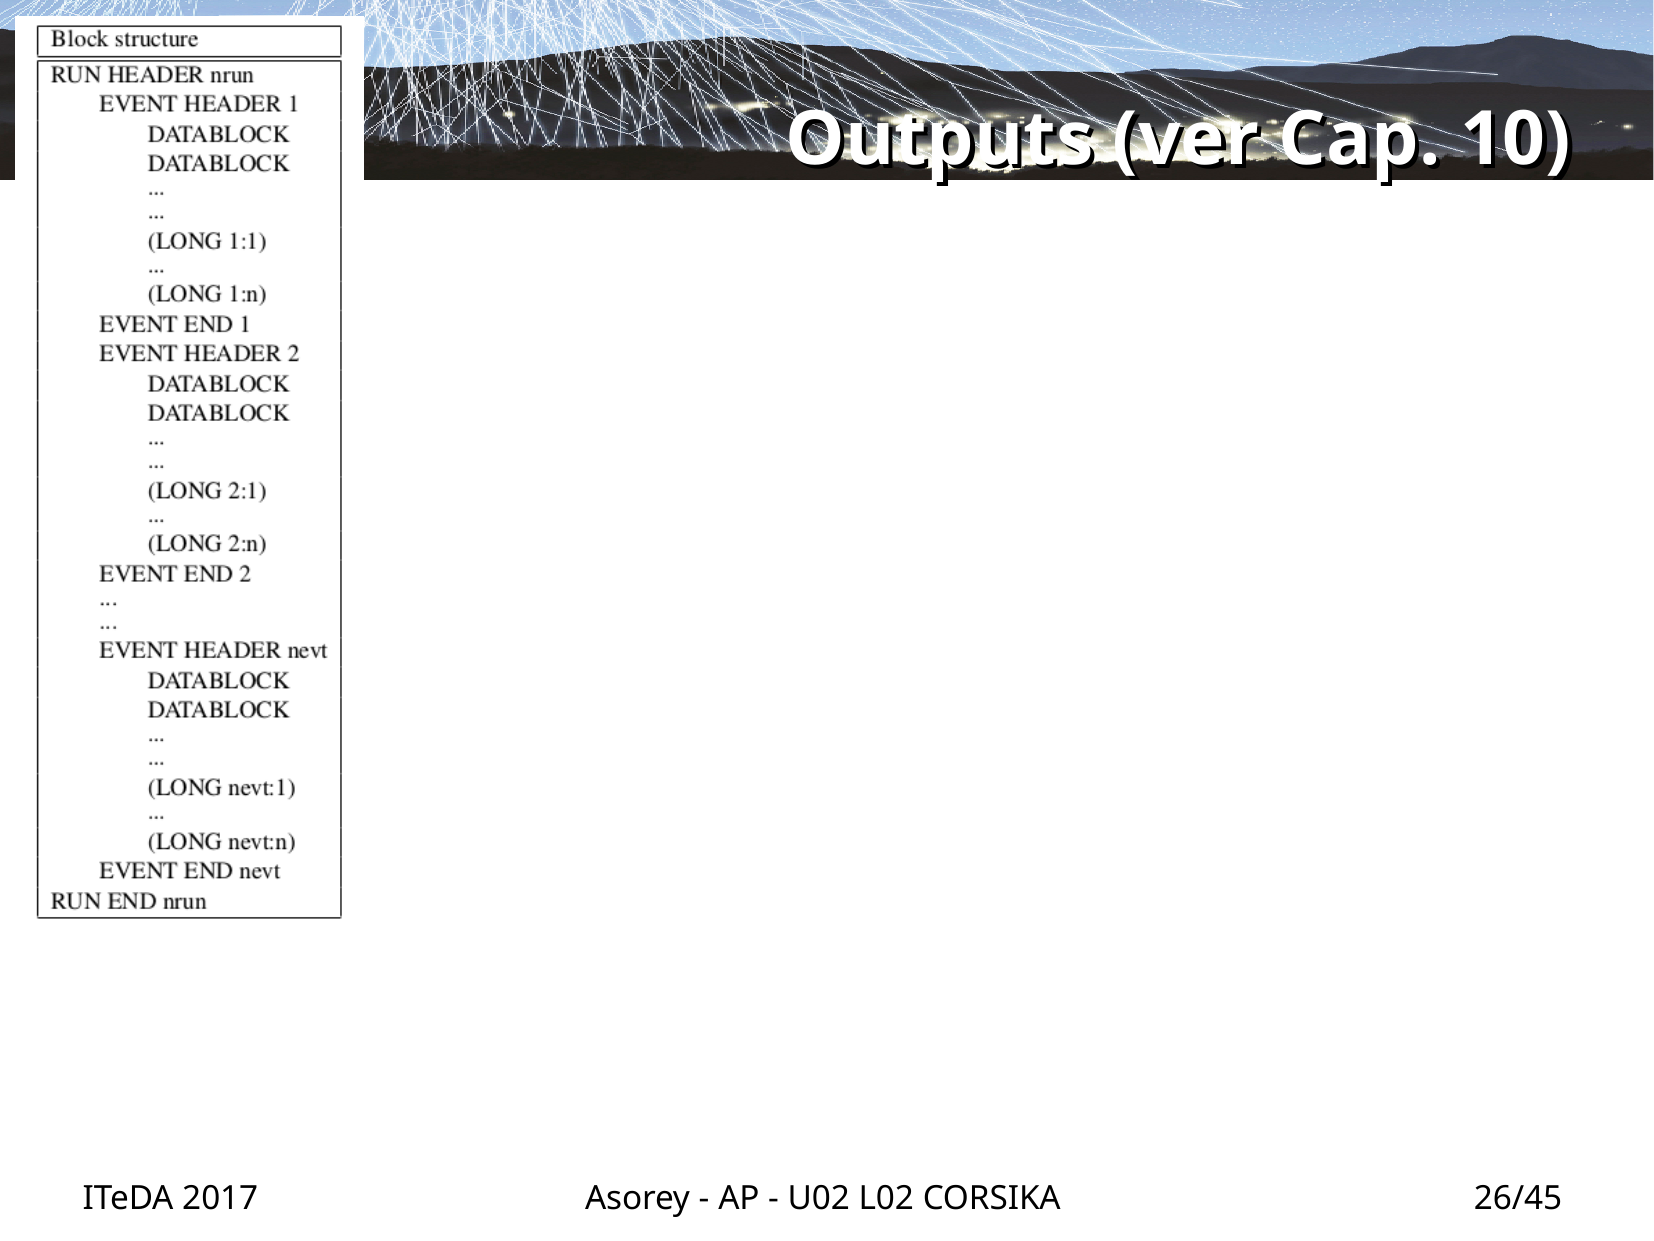

# Outputs (ver Cap. 10)
ITeDA 2017
Asorey - AP - U02 L02 CORSIKA
26